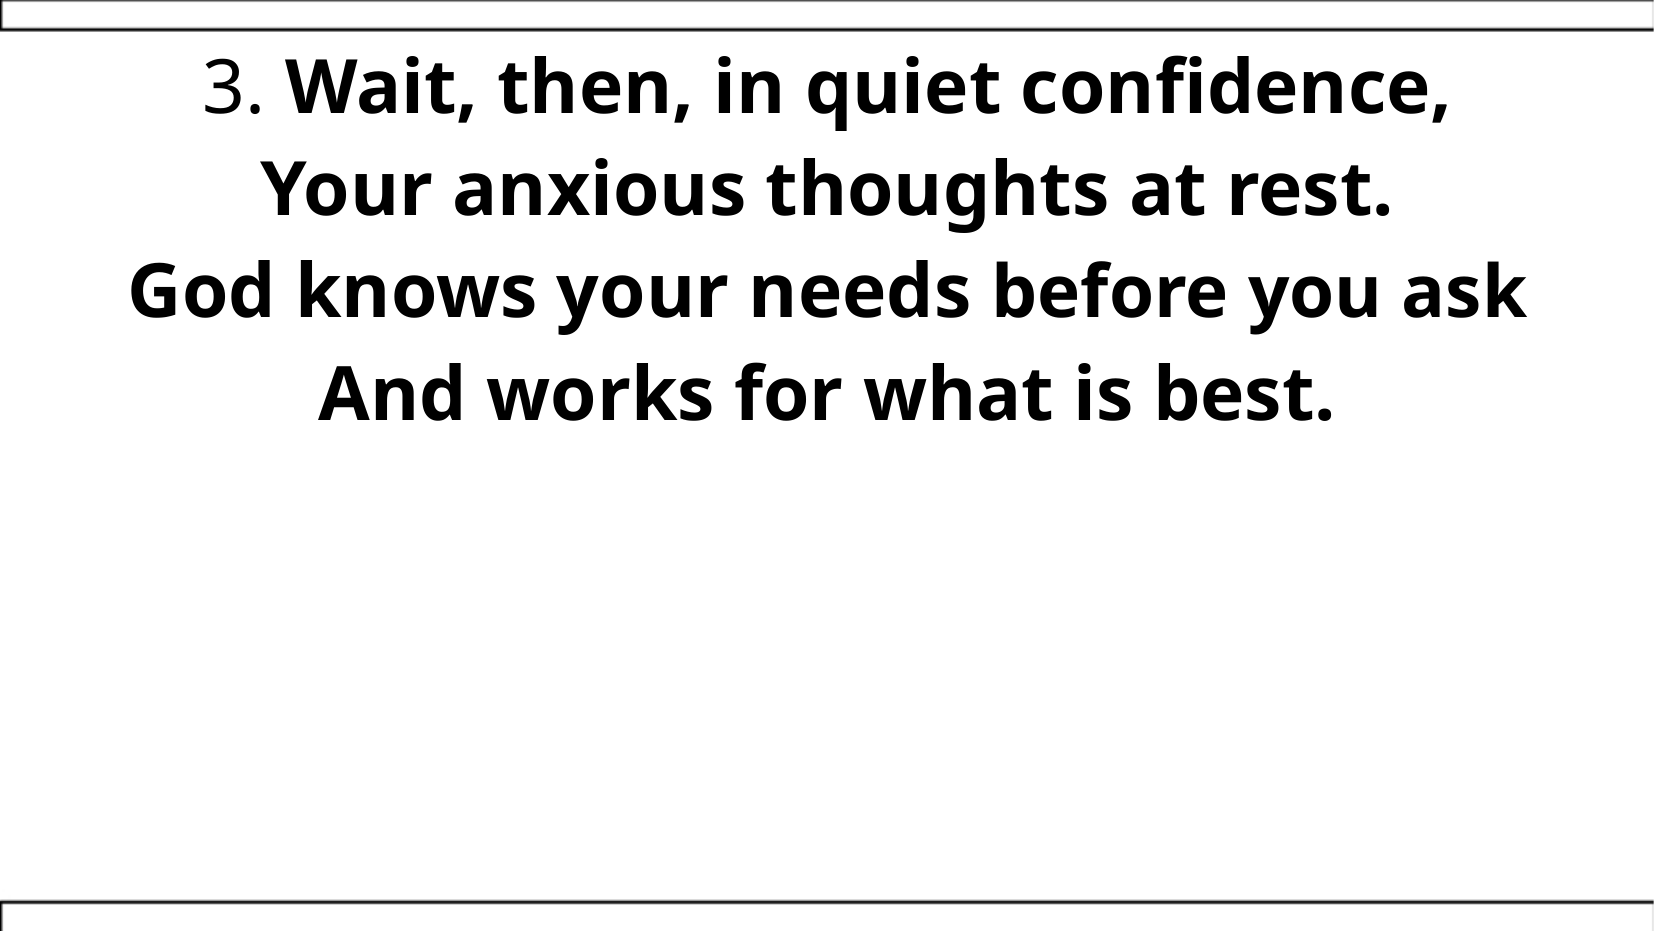

3. Wait, then, in quiet confidence,
Your anxious thoughts at rest.
God knows your needs before you ask
And works for what is best.